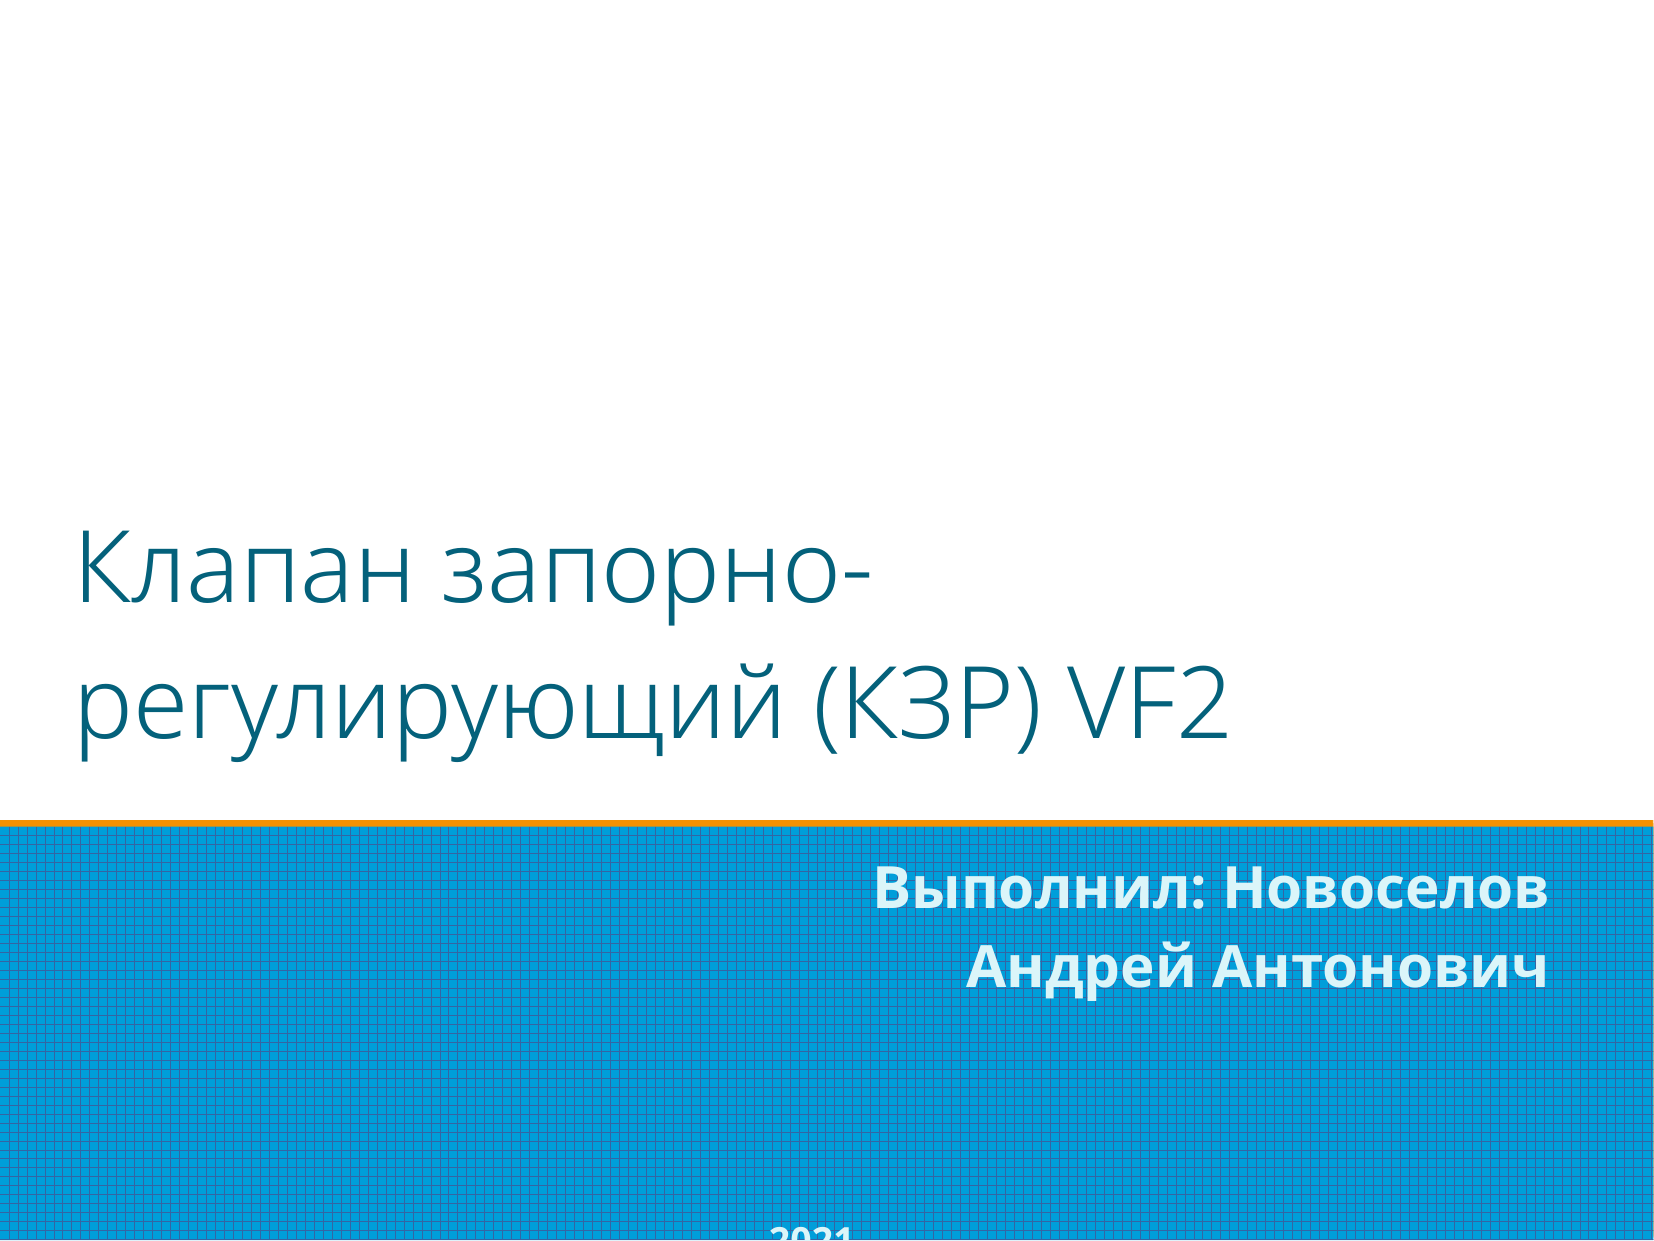

# Клапан запорно-регулирующий (КЗР) VF2
Выполнил: Новоселов
Андрей Антонович
2021